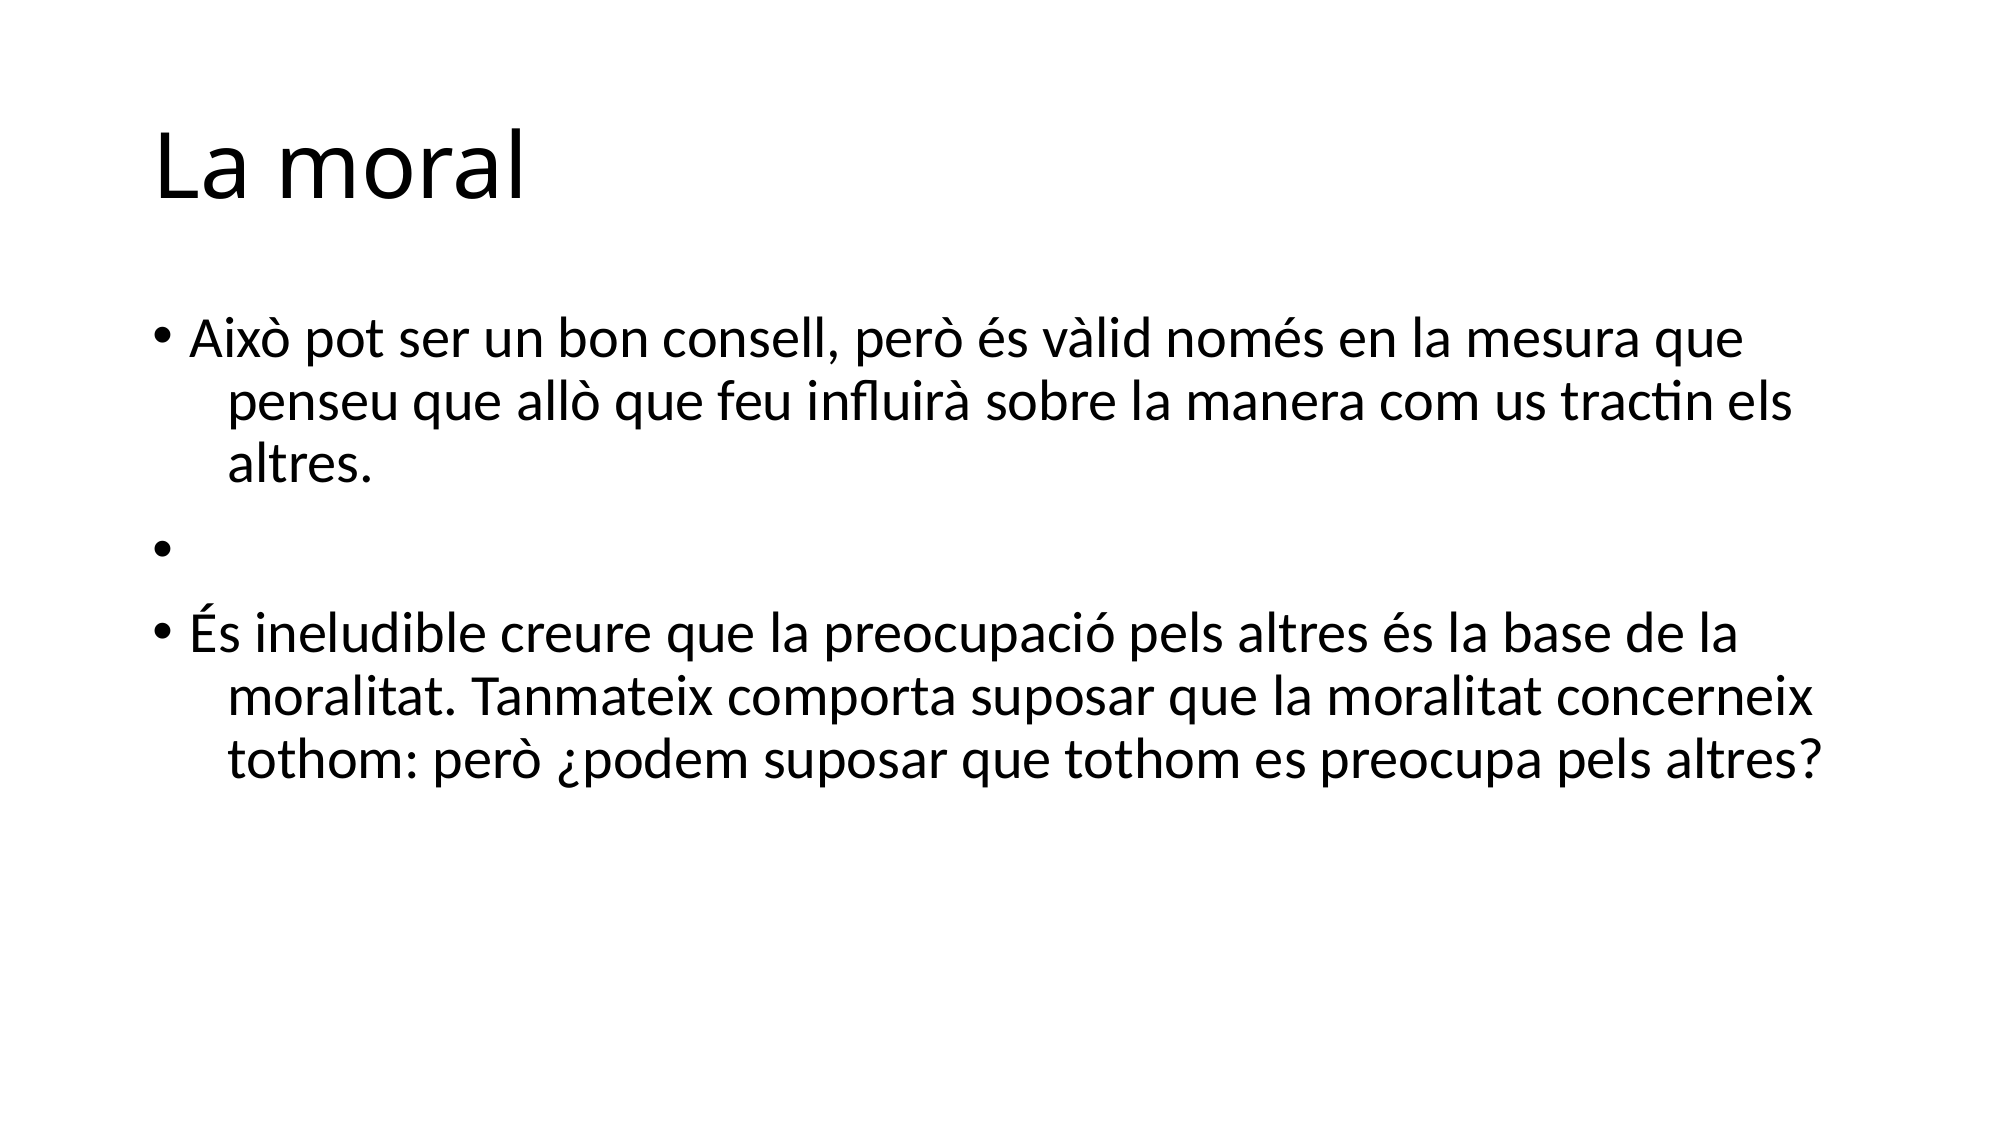

# La moral
Això pot ser un bon consell, però és vàlid només en la mesura que penseu que allò que feu influirà sobre la manera com us tractin els altres.
És ineludible creure que la preocupació pels altres és la base de la moralitat. Tanmateix comporta suposar que la moralitat concerneix tothom: però ¿podem suposar que tothom es preocupa pels altres?